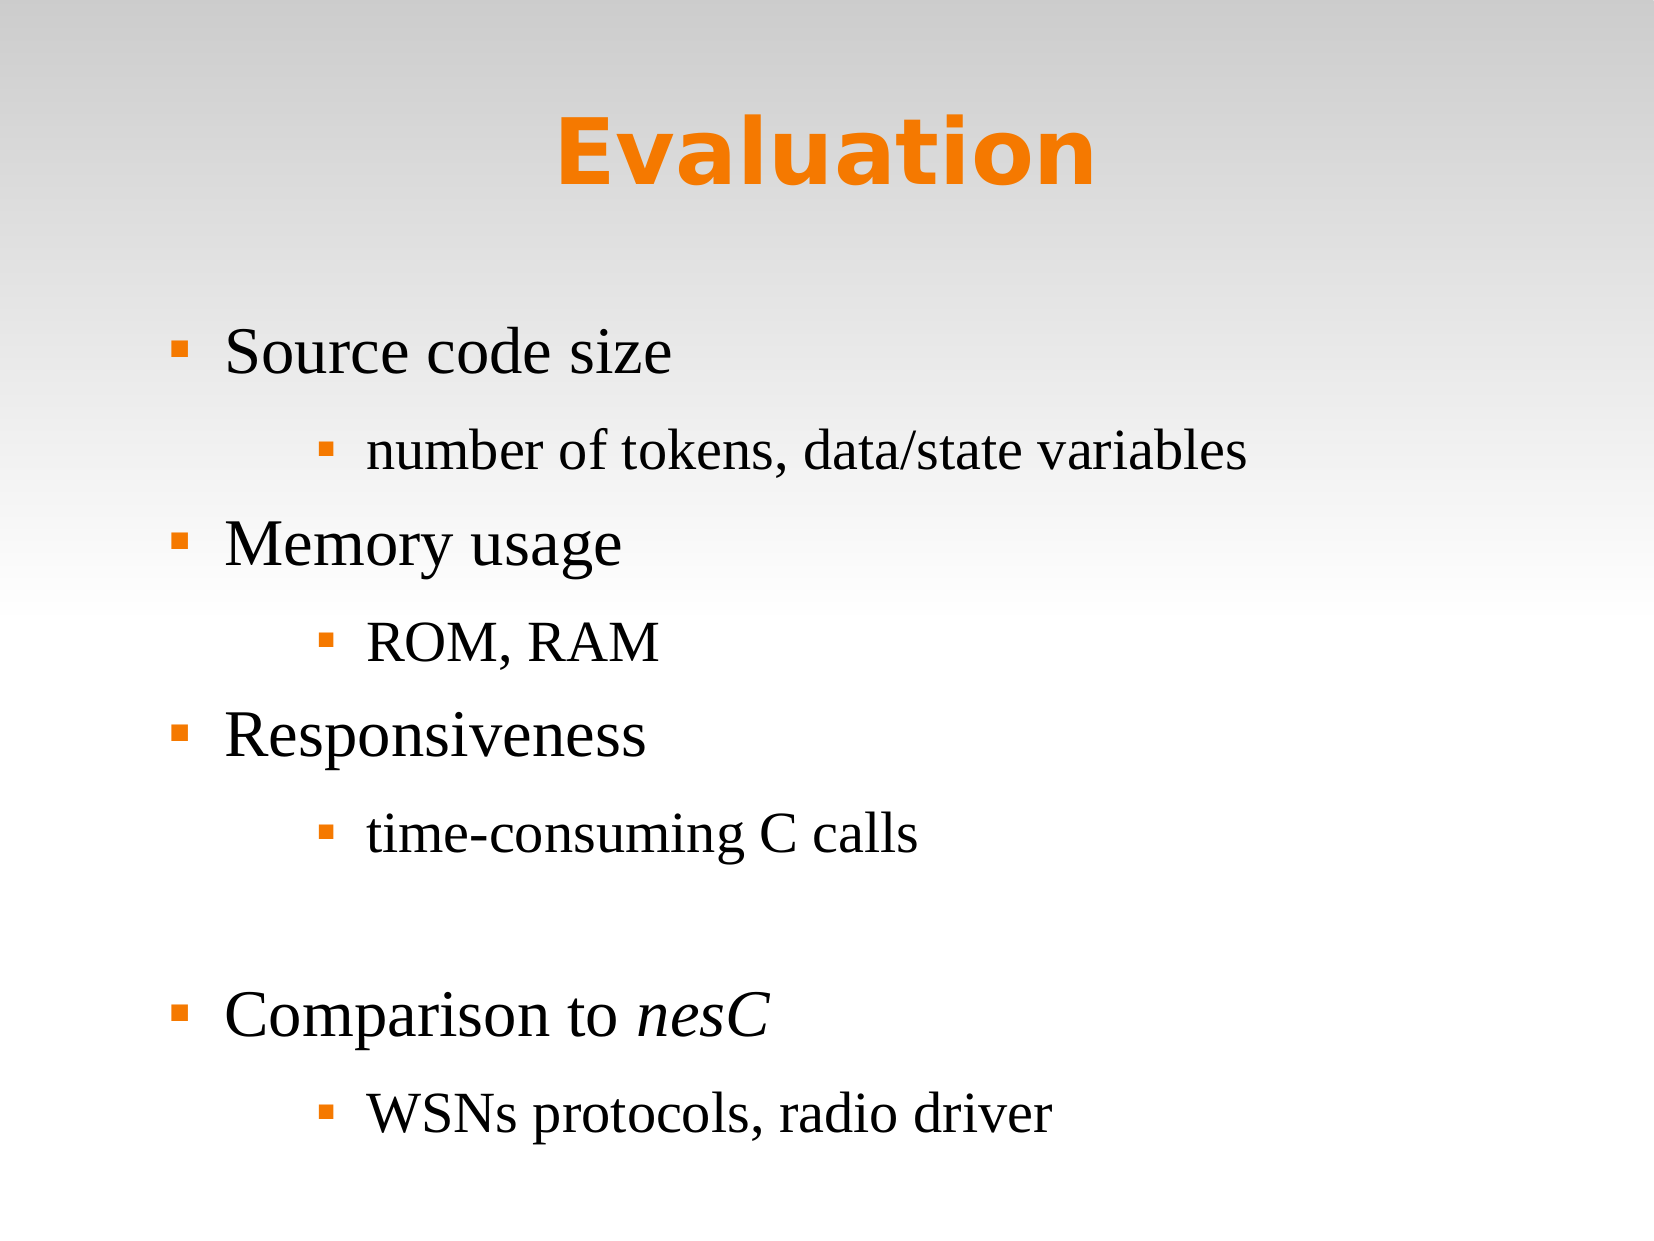

# Evaluation
Source code size
number of tokens, data/state variables
Memory usage
ROM, RAM
Responsiveness
time-consuming C calls
Comparison to nesC
WSNs protocols, radio driver